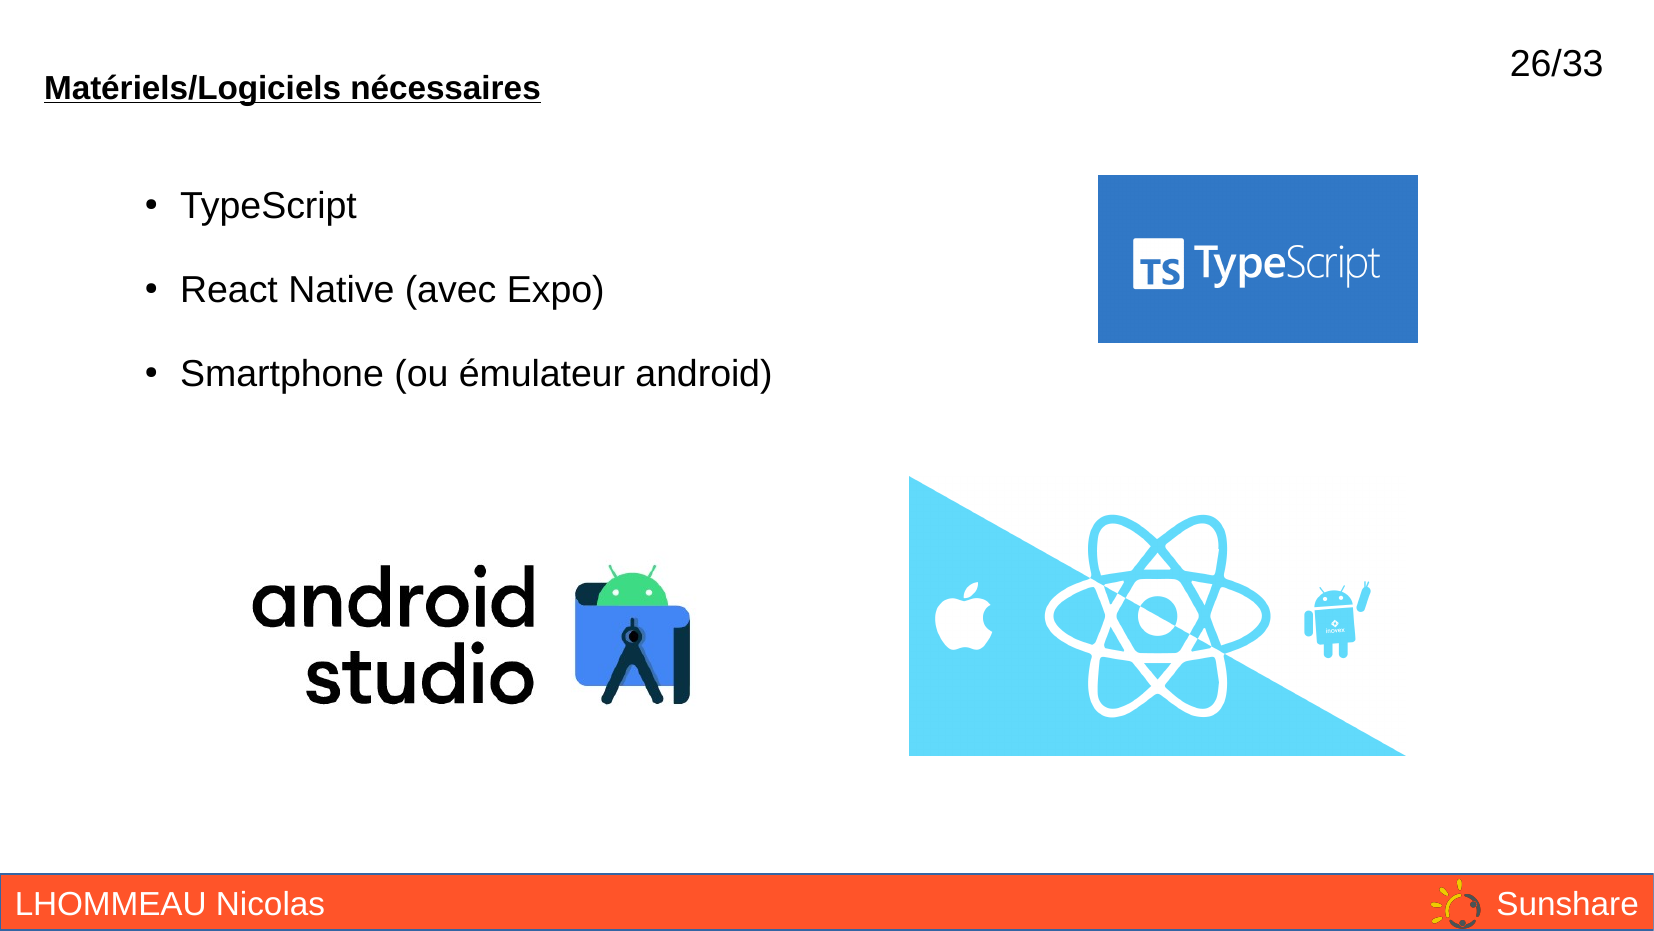

Matériels/Logiciels nécessaires
TypeScript
React Native (avec Expo)
Smartphone (ou émulateur android)